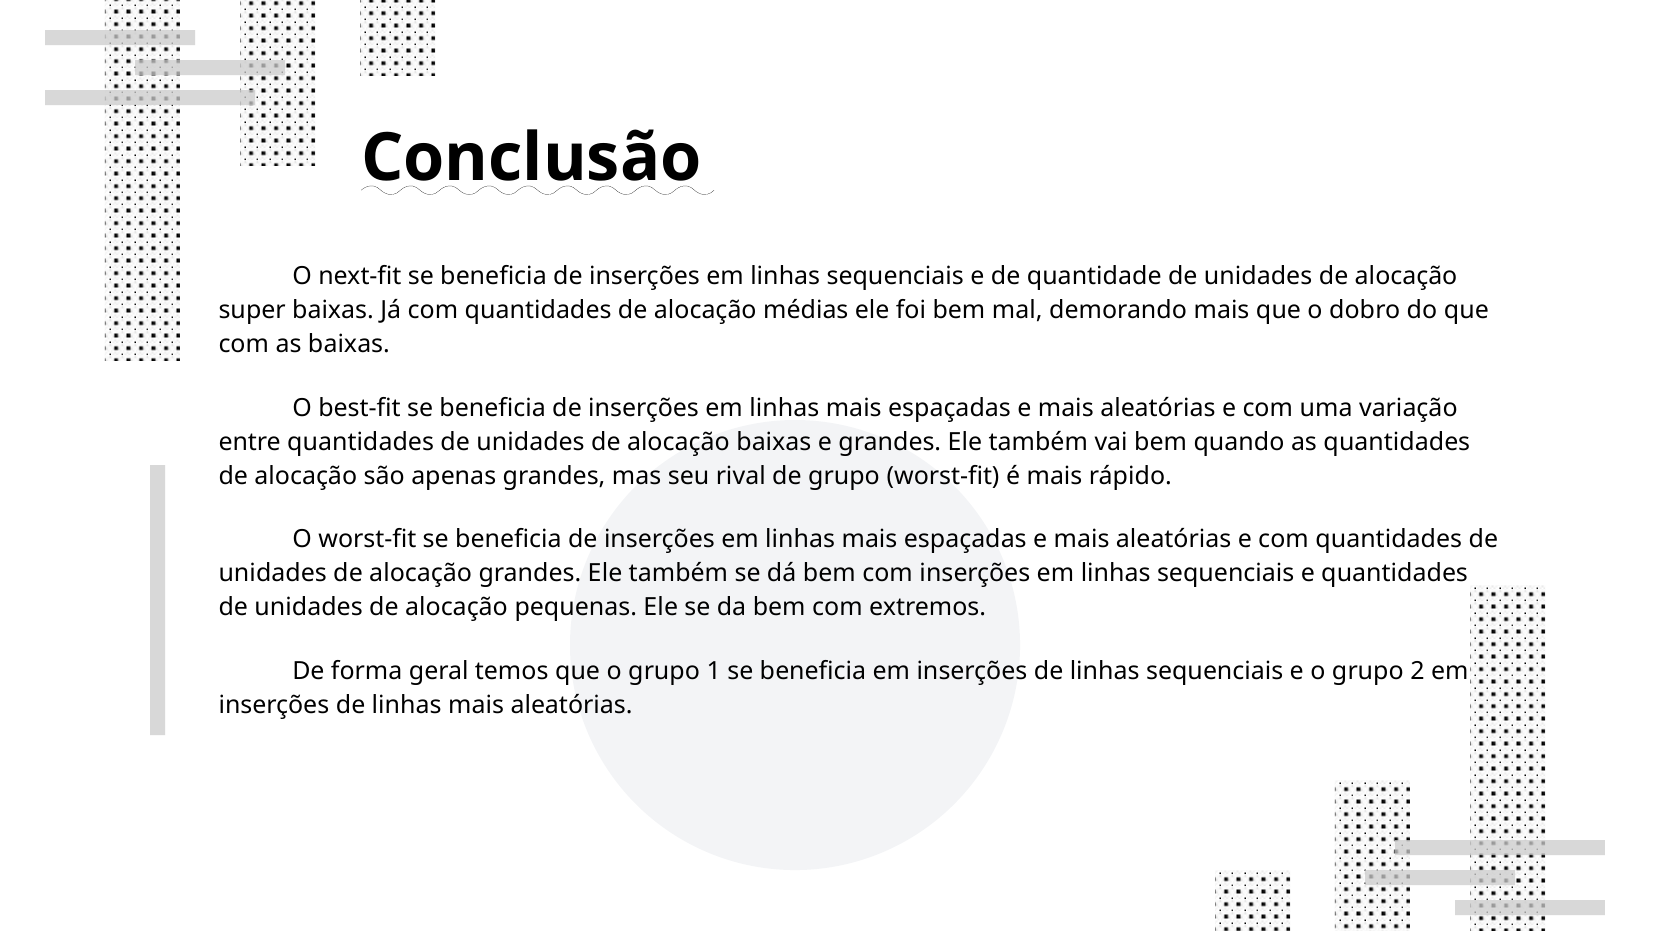

# Conclusão
 	O next-fit se beneficia de inserções em linhas sequenciais e de quantidade de unidades de alocação super baixas. Já com quantidades de alocação médias ele foi bem mal, demorando mais que o dobro do que com as baixas.
 	O best-fit se beneficia de inserções em linhas mais espaçadas e mais aleatórias e com uma variação entre quantidades de unidades de alocação baixas e grandes. Ele também vai bem quando as quantidades de alocação são apenas grandes, mas seu rival de grupo (worst-fit) é mais rápido.
 	O worst-fit se beneficia de inserções em linhas mais espaçadas e mais aleatórias e com quantidades de unidades de alocação grandes. Ele também se dá bem com inserções em linhas sequenciais e quantidades de unidades de alocação pequenas. Ele se da bem com extremos.
 	De forma geral temos que o grupo 1 se beneficia em inserções de linhas sequenciais e o grupo 2 em inserções de linhas mais aleatórias.